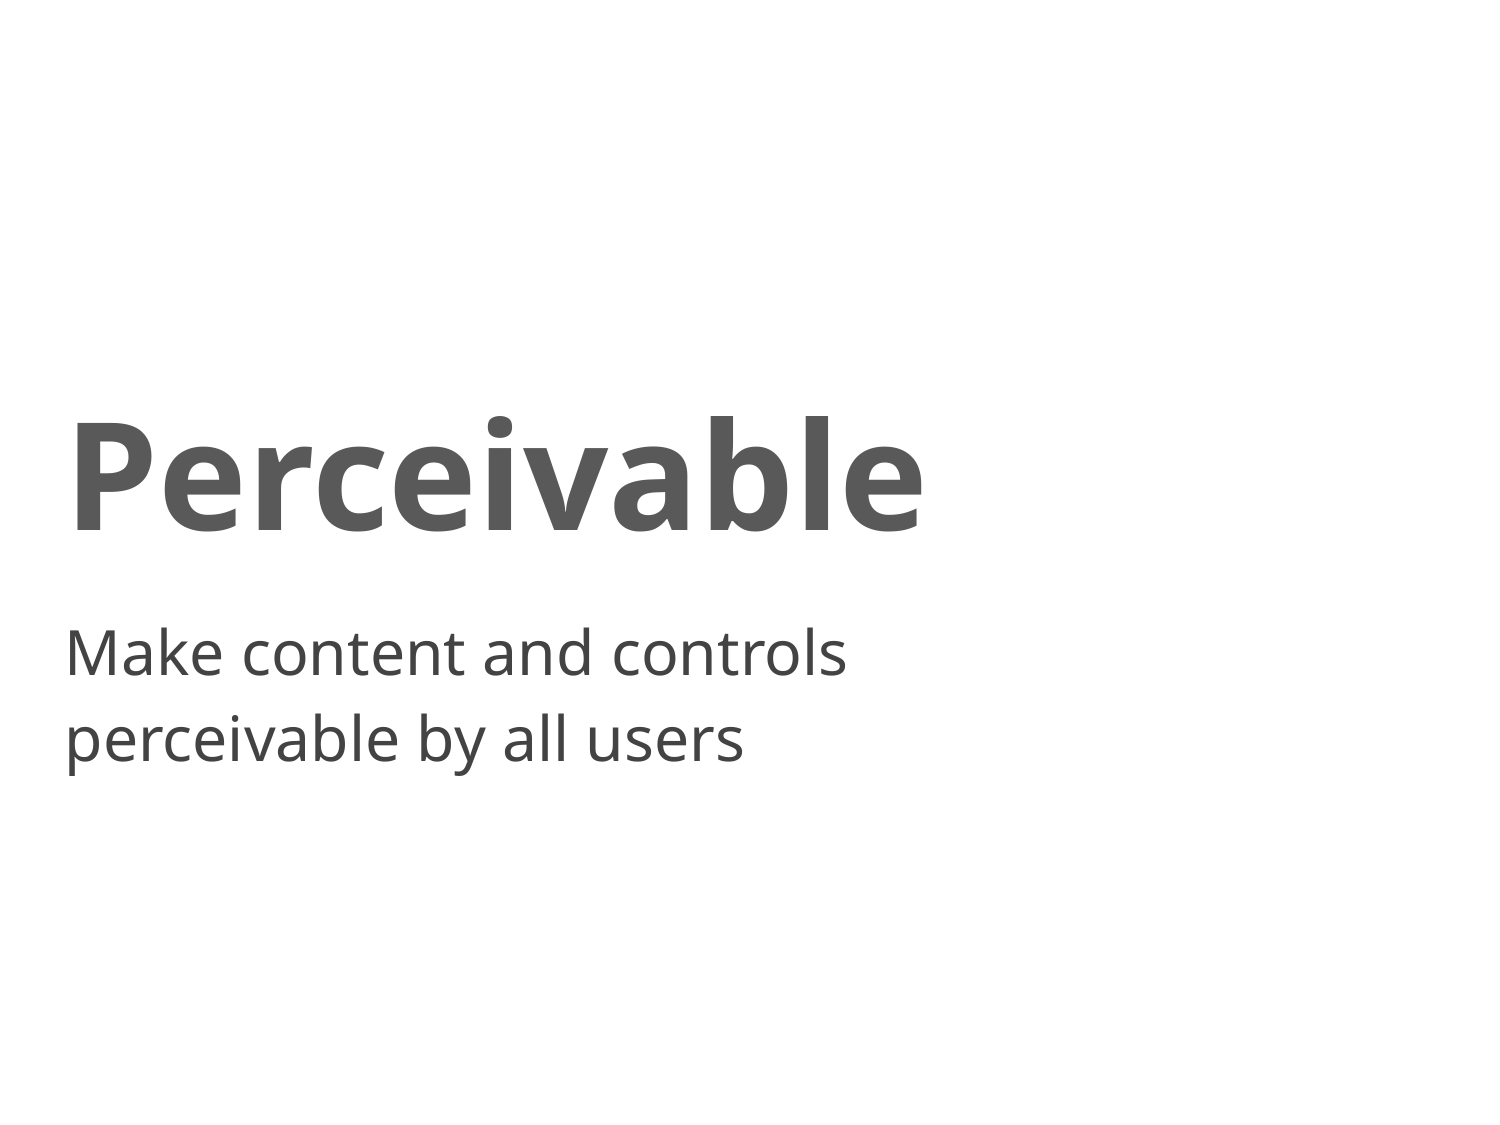

Perceivable
# Make content and controls perceivable by all users